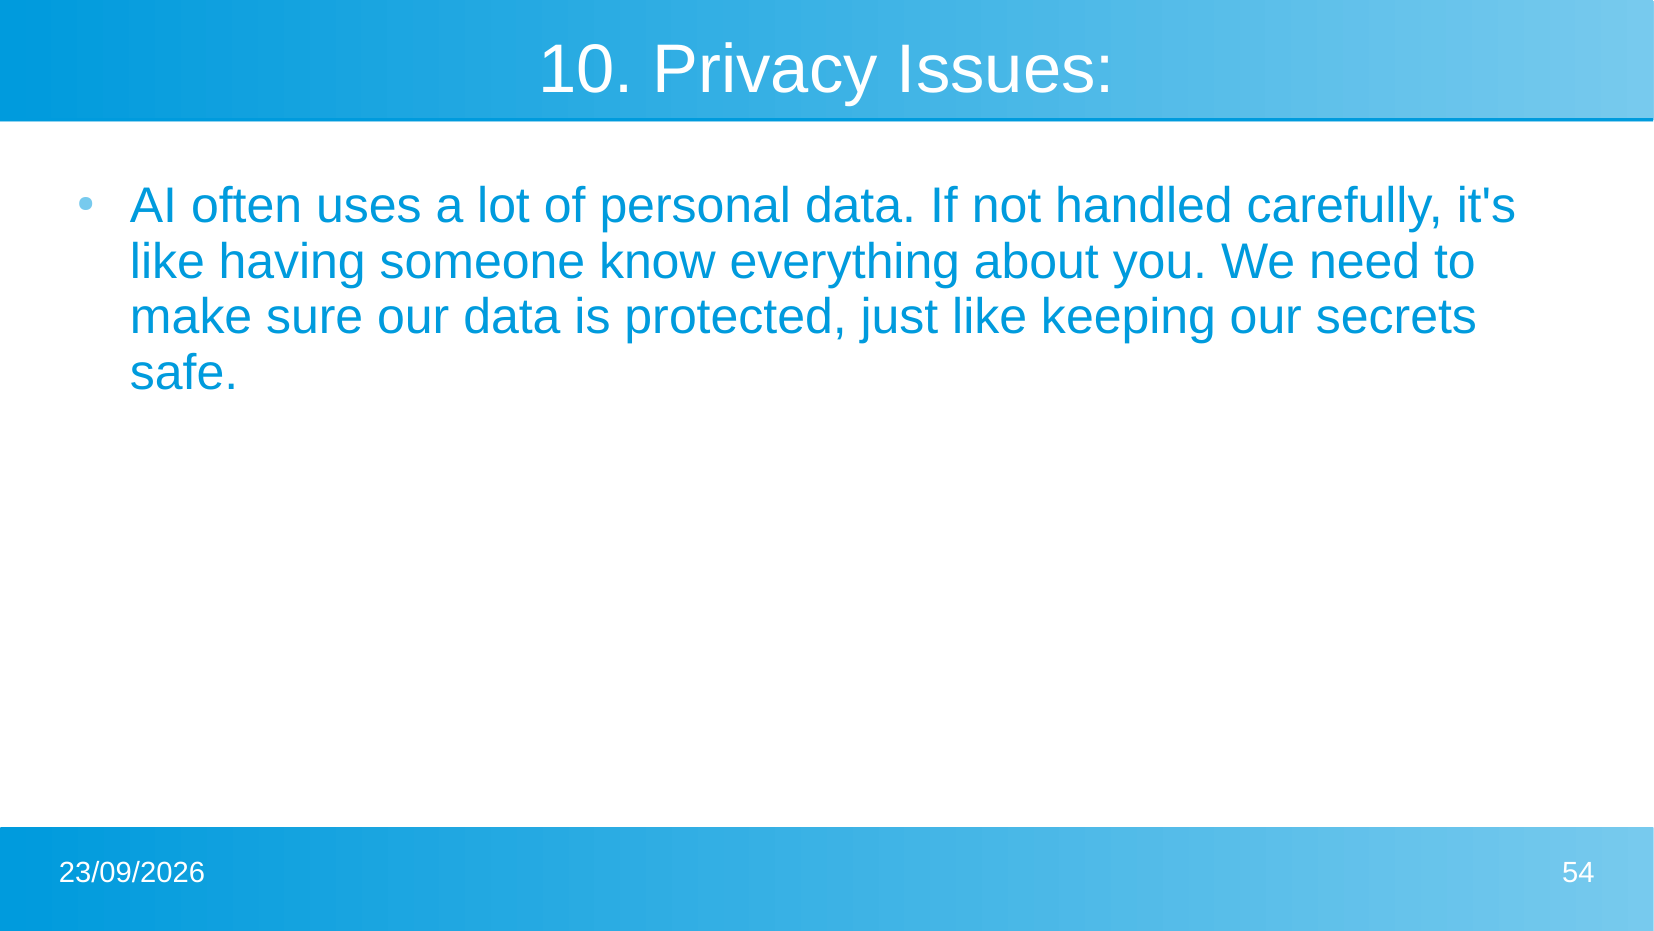

# 10. Privacy Issues:
AI often uses a lot of personal data. If not handled carefully, it's like having someone know everything about you. We need to make sure our data is protected, just like keeping our secrets safe.
54